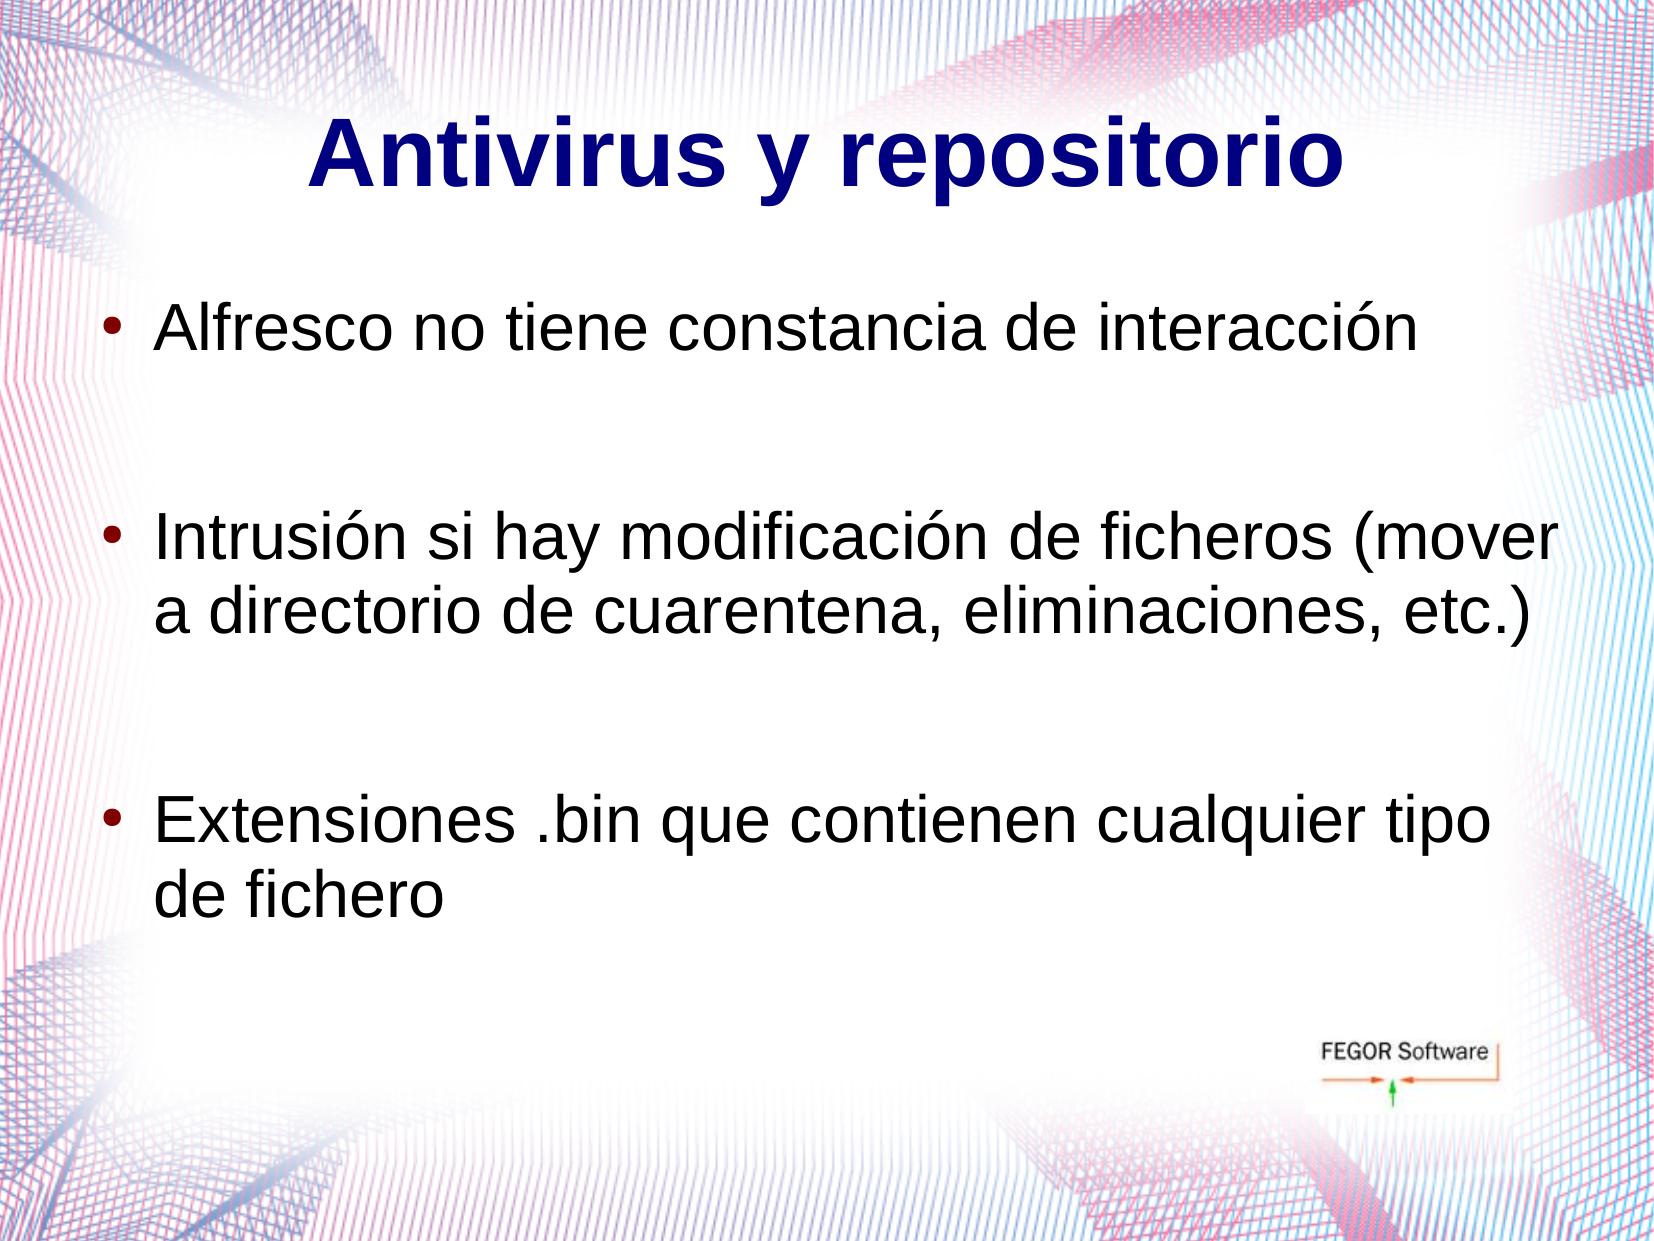

# Antivirus y repositorio
Alfresco no tiene constancia de interacción
Intrusión si hay modificación de ficheros (mover a directorio de cuarentena, eliminaciones, etc.)
Extensiones .bin que contienen cualquier tipo de fichero